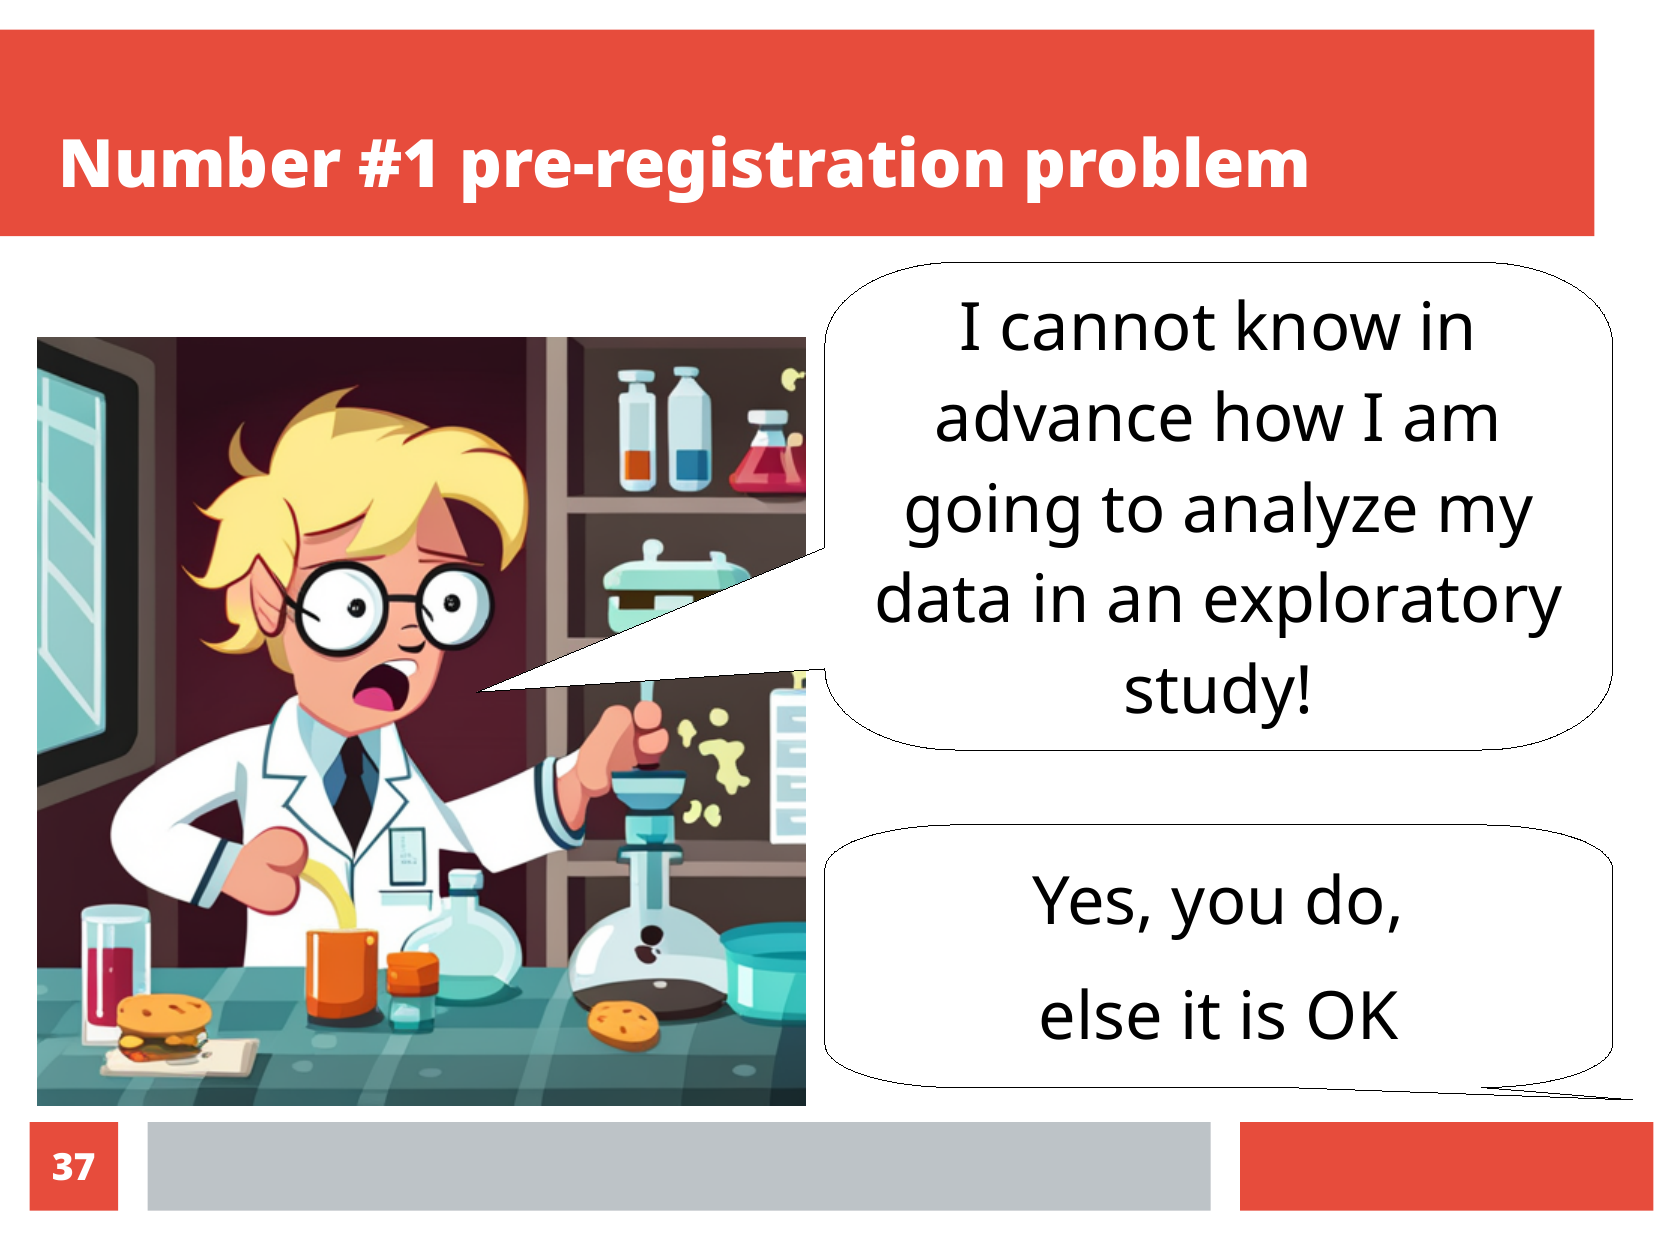

# Number #1 pre-registration problem
I cannot know in advance how I am going to analyze my data in an exploratory study!
Yes, you do,
else it is OK
37